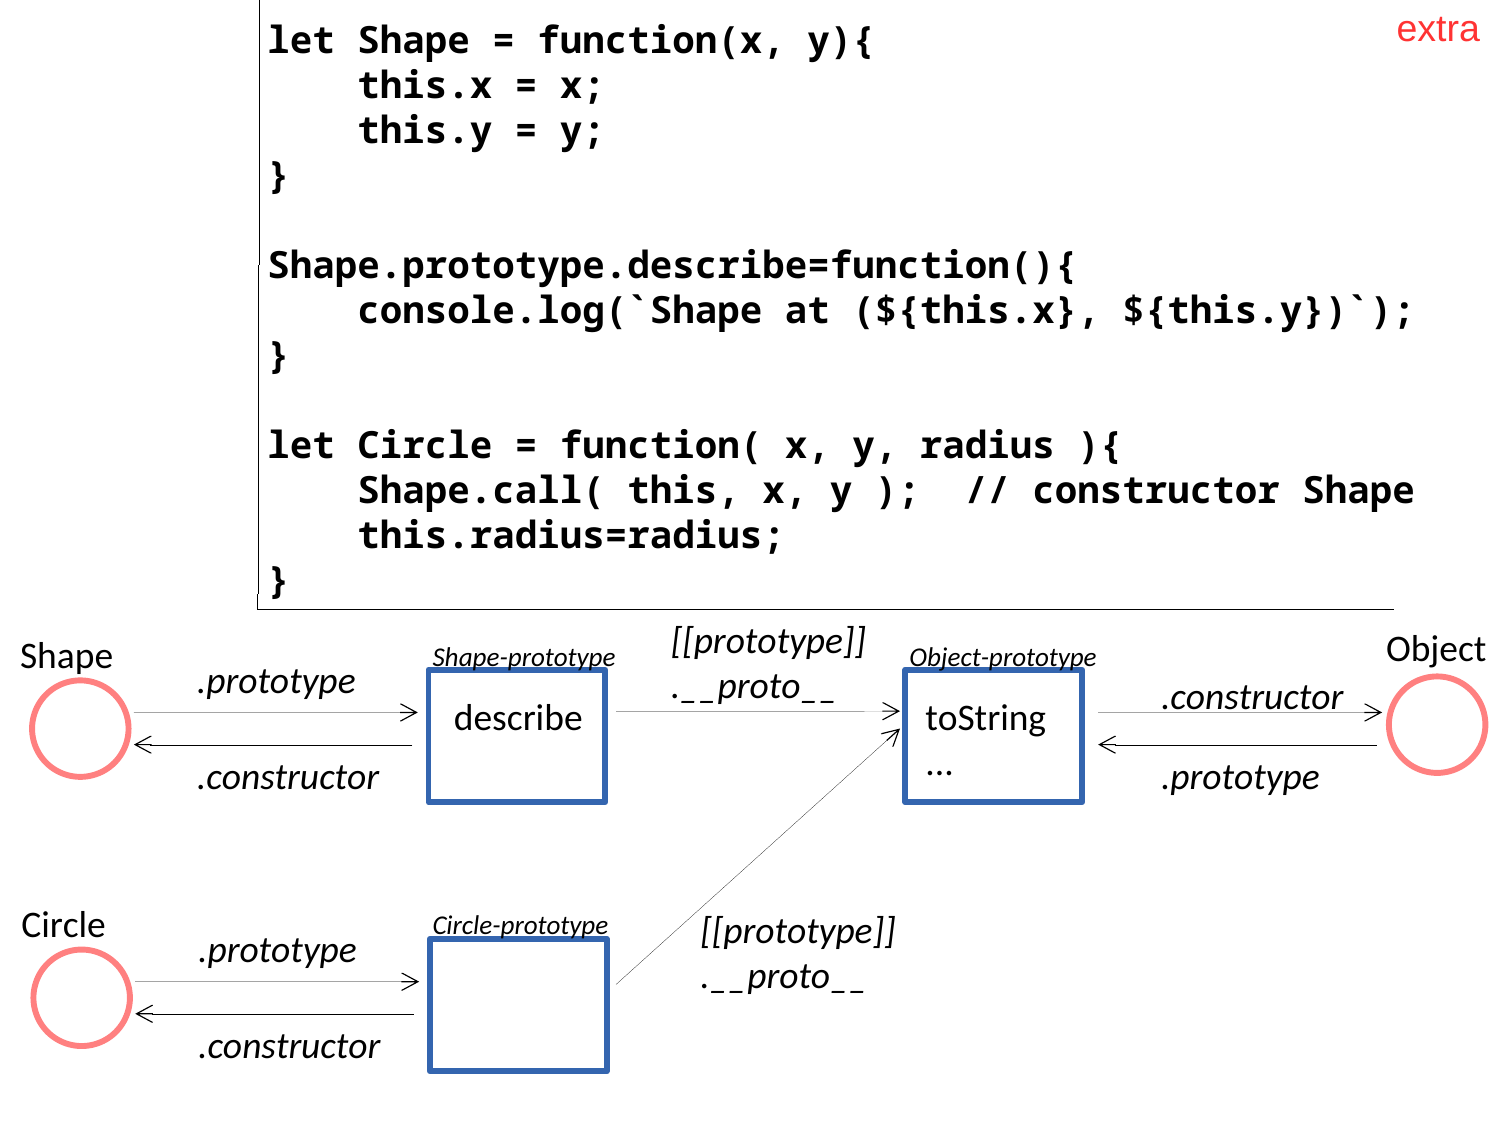

extra
let Shape = function(x, y){
 this.x = x;
 this.y = y;
}
Shape.prototype.describe=function(){
 console.log(`Shape at (${this.x}, ${this.y})`);
}
let Circle = function( x, y, radius ){
 Shape.call( this, x, y ); // constructor Shape
 this.radius=radius;
}
[[prototype]]
.__proto__
Object
Shape
Shape-prototype
Object-prototype
.prototype
.constructor
describe
toString
...
.constructor
.prototype
Circle
[[prototype]]
.__proto__
Circle-prototype
.prototype
.constructor